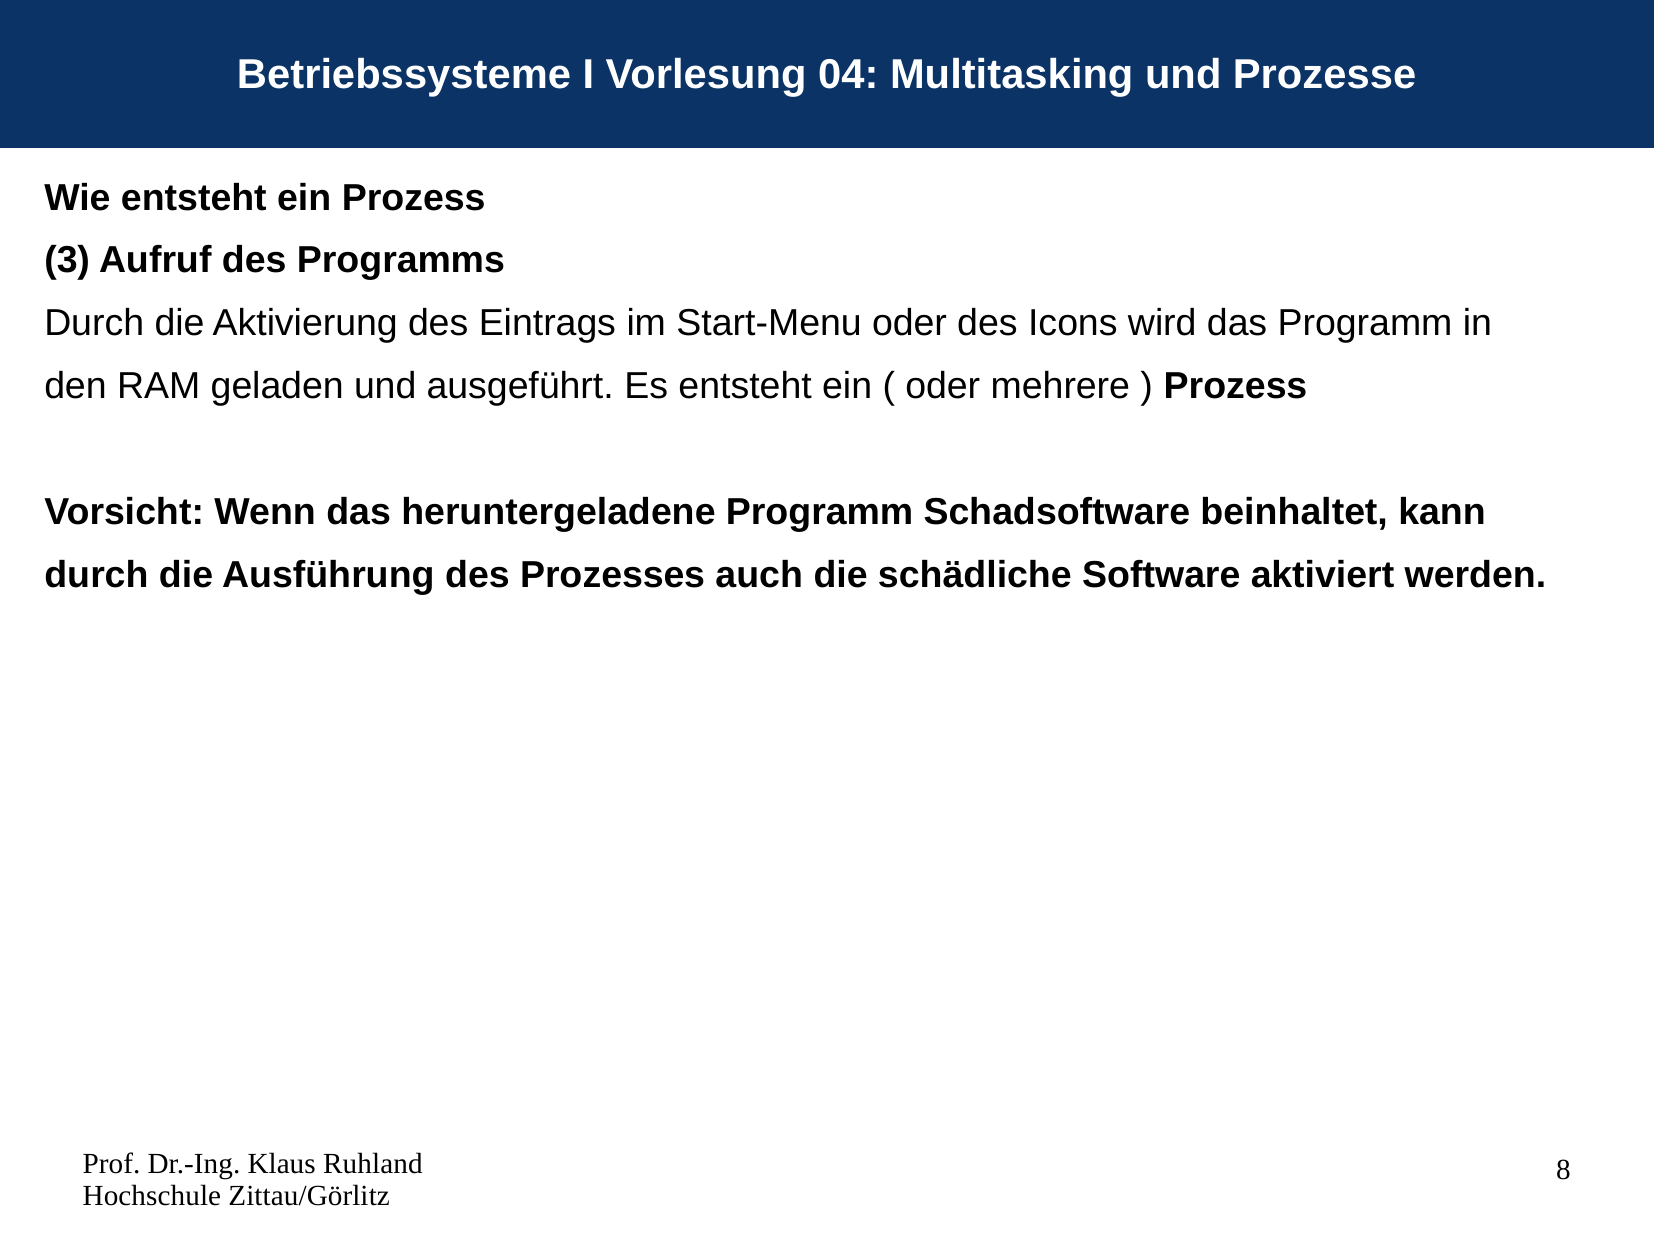

Wie entsteht ein Prozess
(3) Aufruf des Programms
Durch die Aktivierung des Eintrags im Start-Menu oder des Icons wird das Programm in den RAM geladen und ausgeführt. Es entsteht ein ( oder mehrere ) Prozess
Vorsicht: Wenn das heruntergeladene Programm Schadsoftware beinhaltet, kann durch die Ausführung des Prozesses auch die schädliche Software aktiviert werden.
8